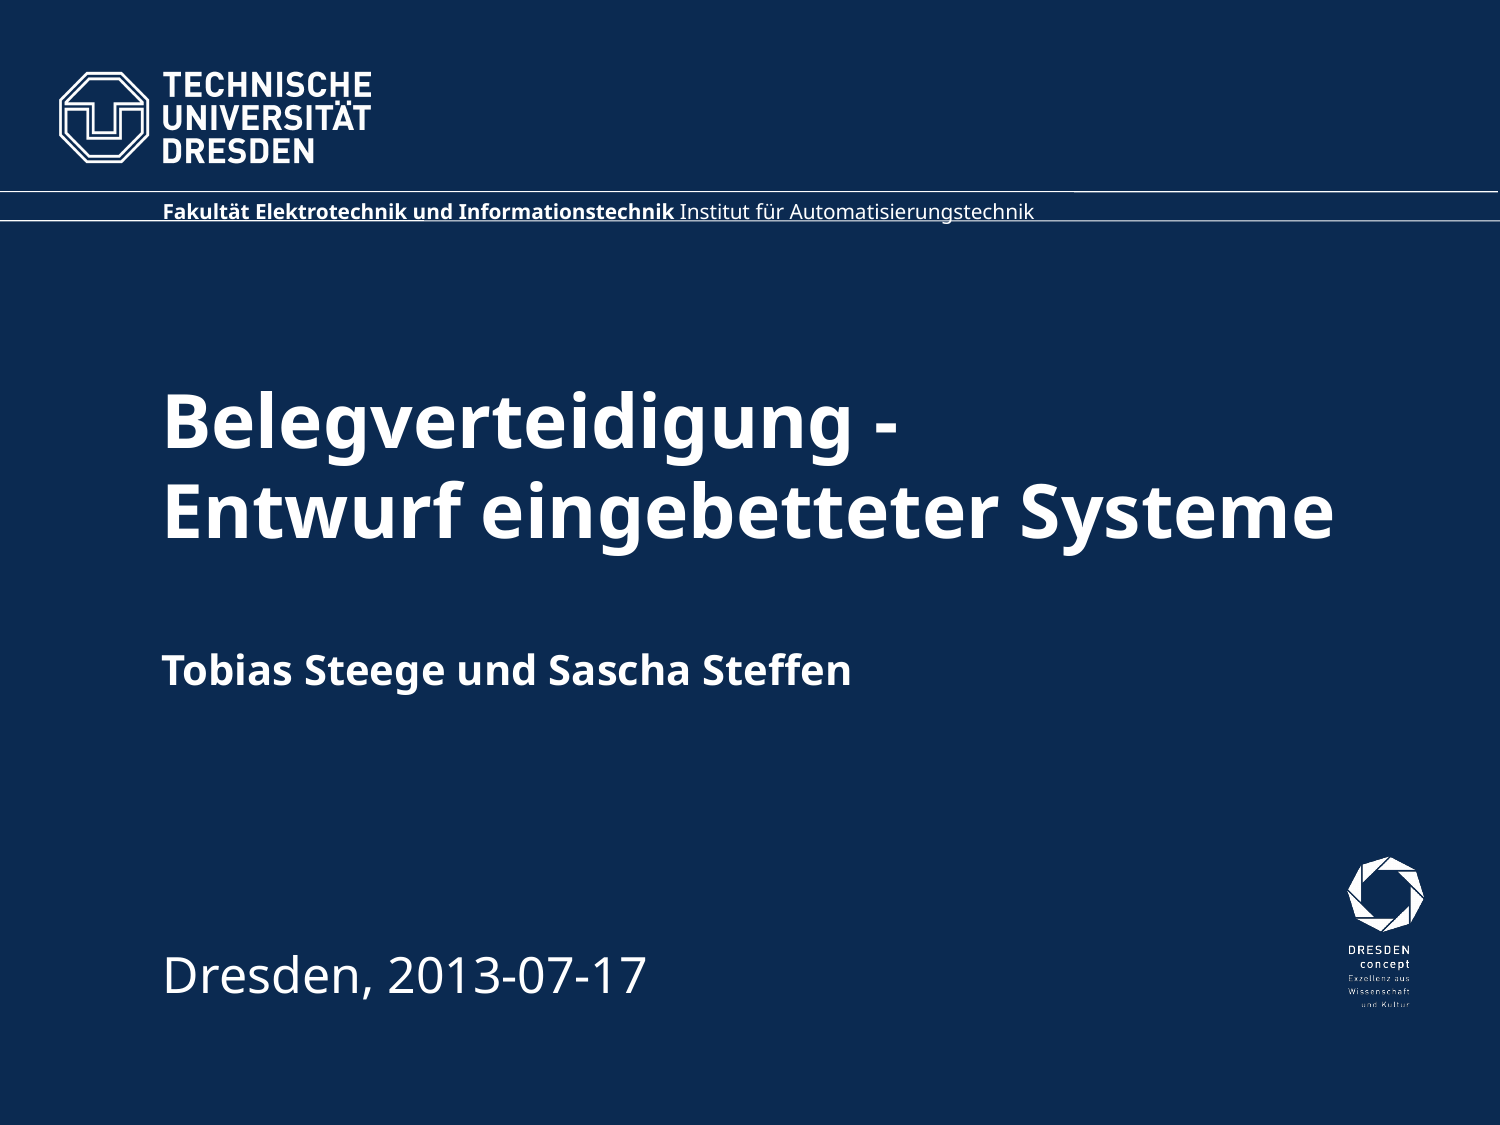

Fakultät Elektrotechnik und Informationstechnik Institut für Automatisierungstechnik
# Belegverteidigung - Entwurf eingebetteter Systeme Tobias Steege und Sascha Steffen
Dresden, 2013-07-17